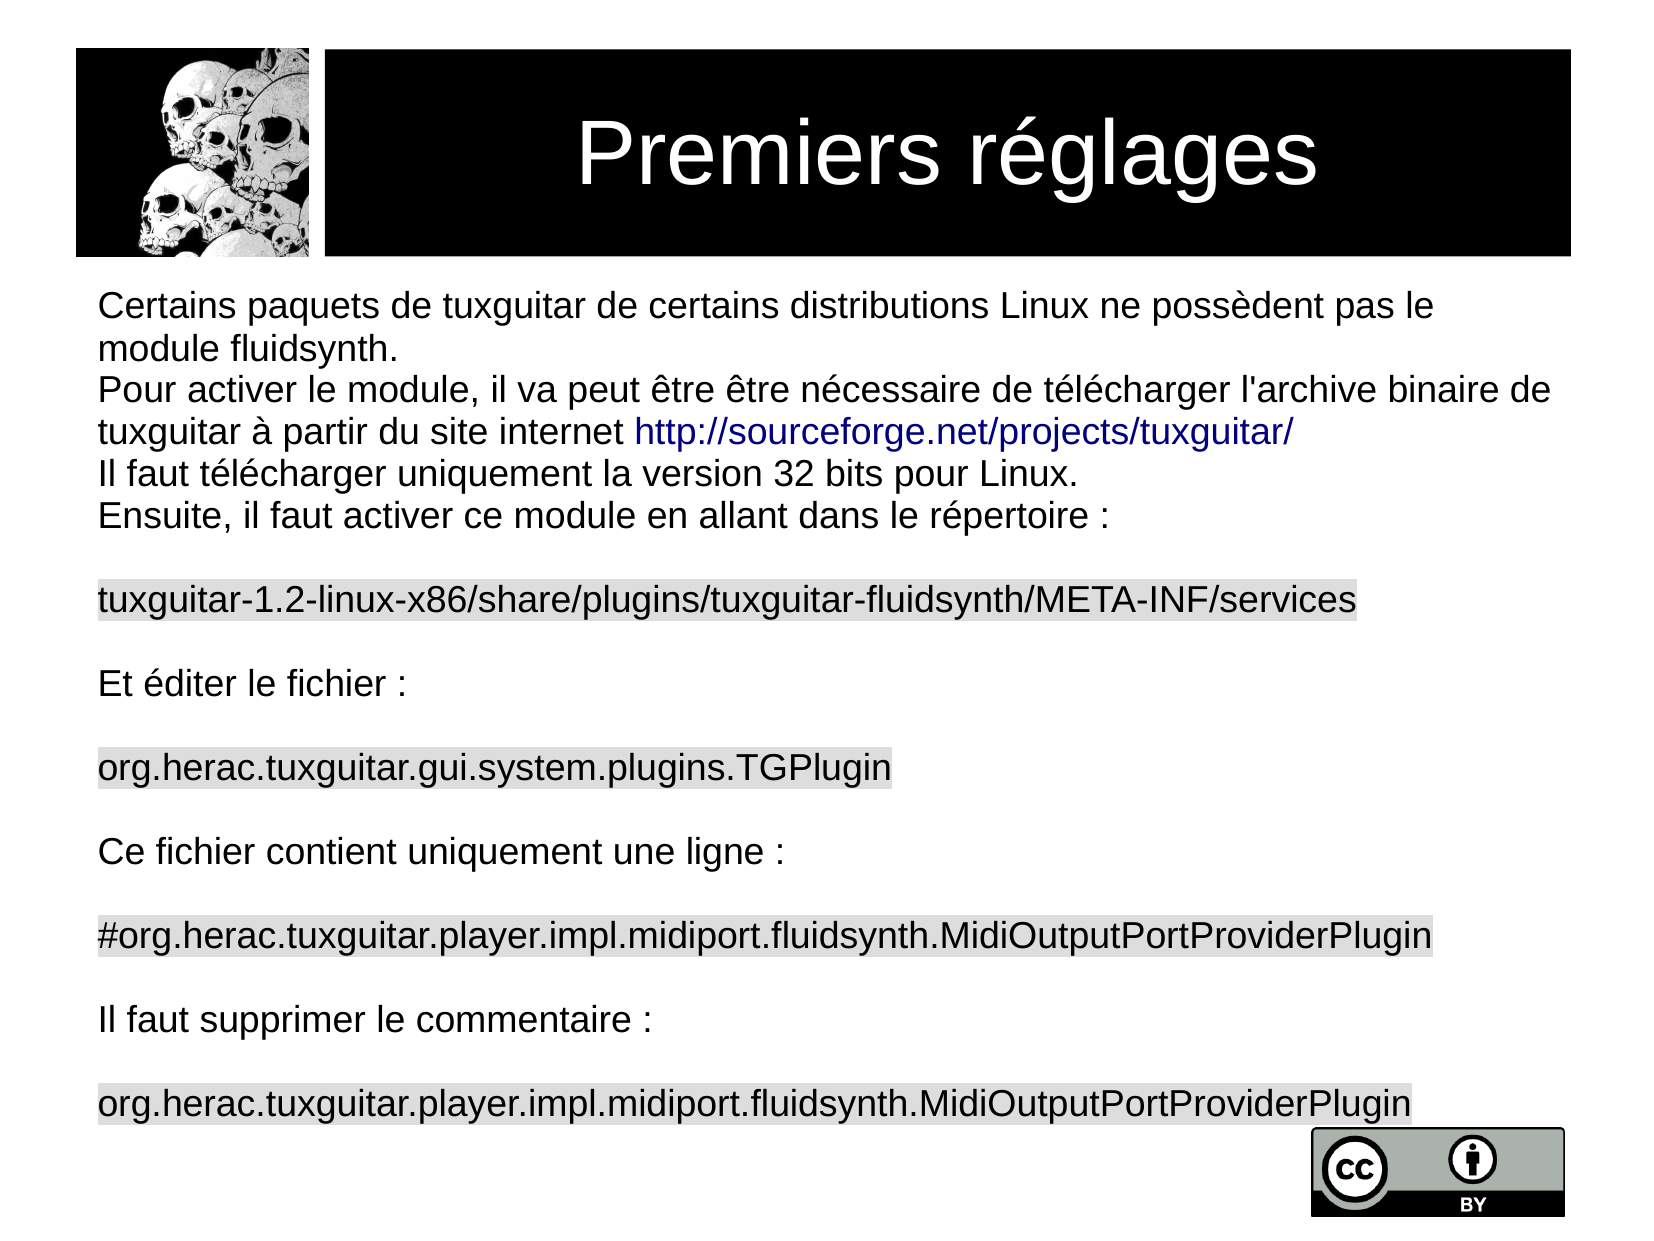

# Premiers réglages
Certains paquets de tuxguitar de certains distributions Linux ne possèdent pas le module fluidsynth.
Pour activer le module, il va peut être être nécessaire de télécharger l'archive binaire de tuxguitar à partir du site internet http://sourceforge.net/projects/tuxguitar/
Il faut télécharger uniquement la version 32 bits pour Linux.
Ensuite, il faut activer ce module en allant dans le répertoire :
tuxguitar-1.2-linux-x86/share/plugins/tuxguitar-fluidsynth/META-INF/services
Et éditer le fichier :
org.herac.tuxguitar.gui.system.plugins.TGPlugin
Ce fichier contient uniquement une ligne :
#org.herac.tuxguitar.player.impl.midiport.fluidsynth.MidiOutputPortProviderPlugin
Il faut supprimer le commentaire :
org.herac.tuxguitar.player.impl.midiport.fluidsynth.MidiOutputPortProviderPlugin